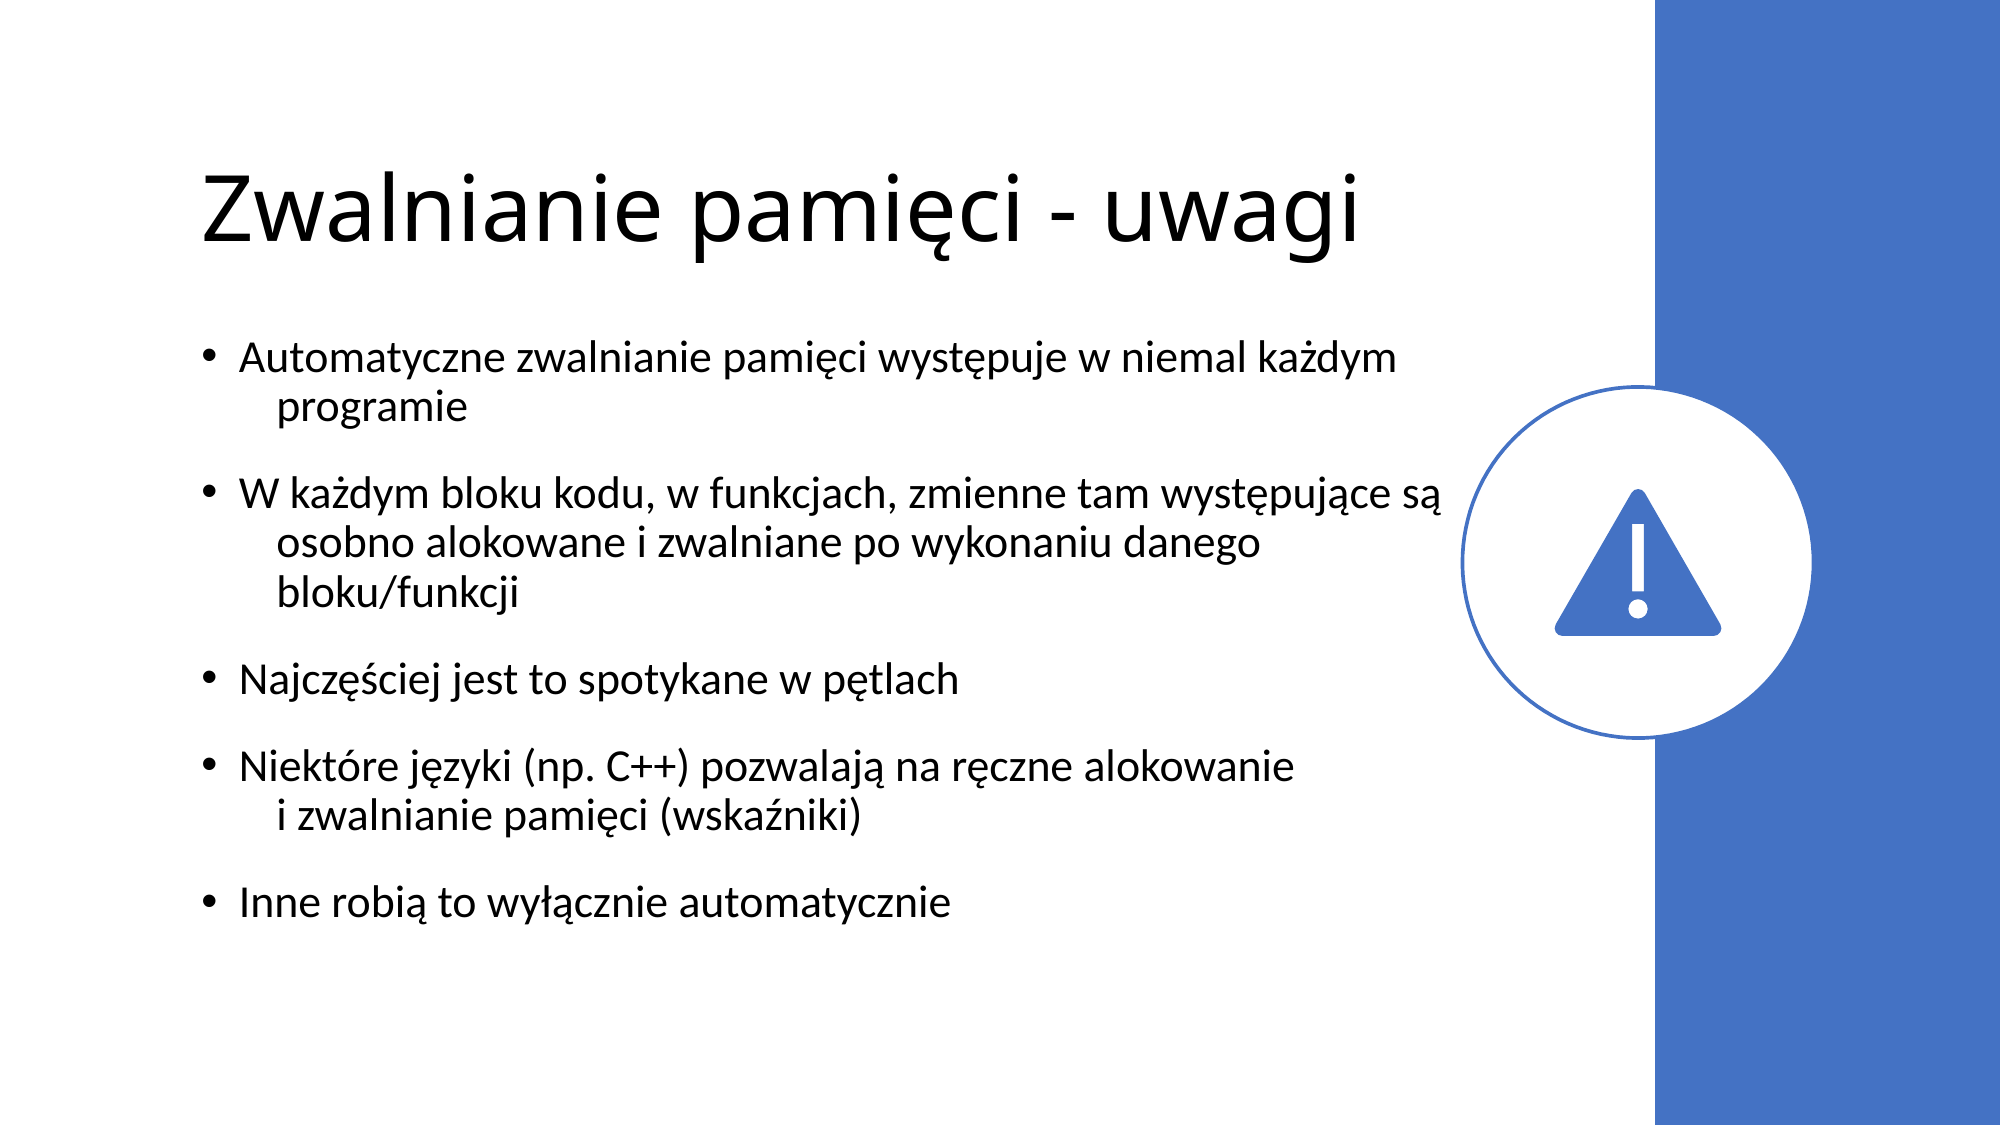

# Zwalnianie pamięci - uwagi
Automatyczne zwalnianie pamięci występuje w niemal każdym programie
W każdym bloku kodu, w funkcjach, zmienne tam występujące są osobno alokowane i zwalniane po wykonaniu danego bloku/funkcji
Najczęściej jest to spotykane w pętlach
Niektóre języki (np. C++) pozwalają na ręczne alokowanie
i zwalnianie pamięci (wskaźniki)
Inne robią to wyłącznie automatycznie